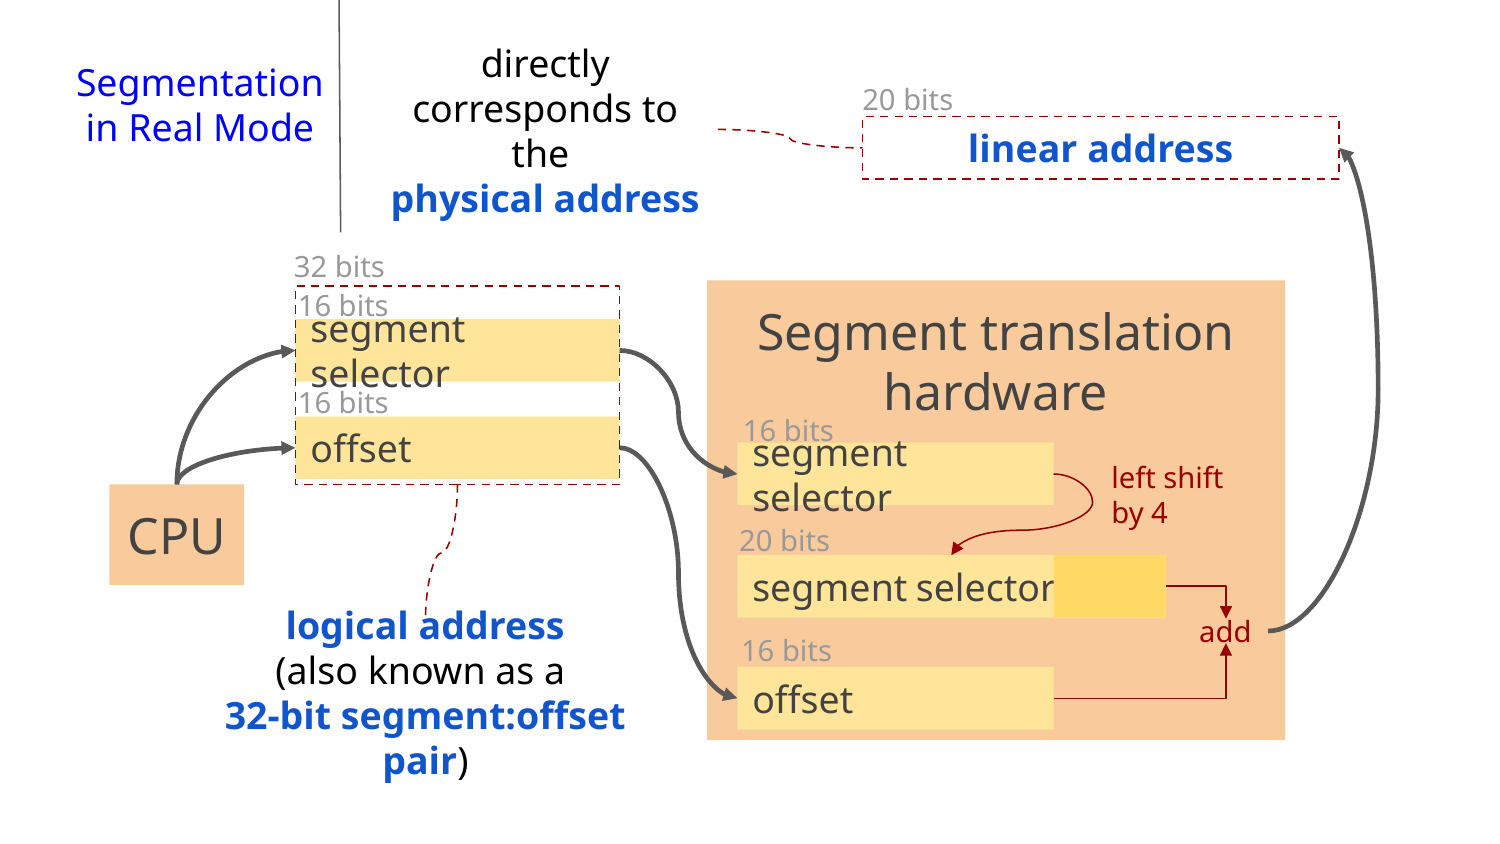

Segmentation
in Real Mode
20 bits
directly corresponds to the
physical address
linear address
32 bits
Segment translation hardware
16 bits
segment selector
16 bits
16 bits
offset
segment selector
left shift by 4
CPU
20 bits
segment selector
add
logical address
(also known as a
32-bit segment:offset pair)
16 bits
offset